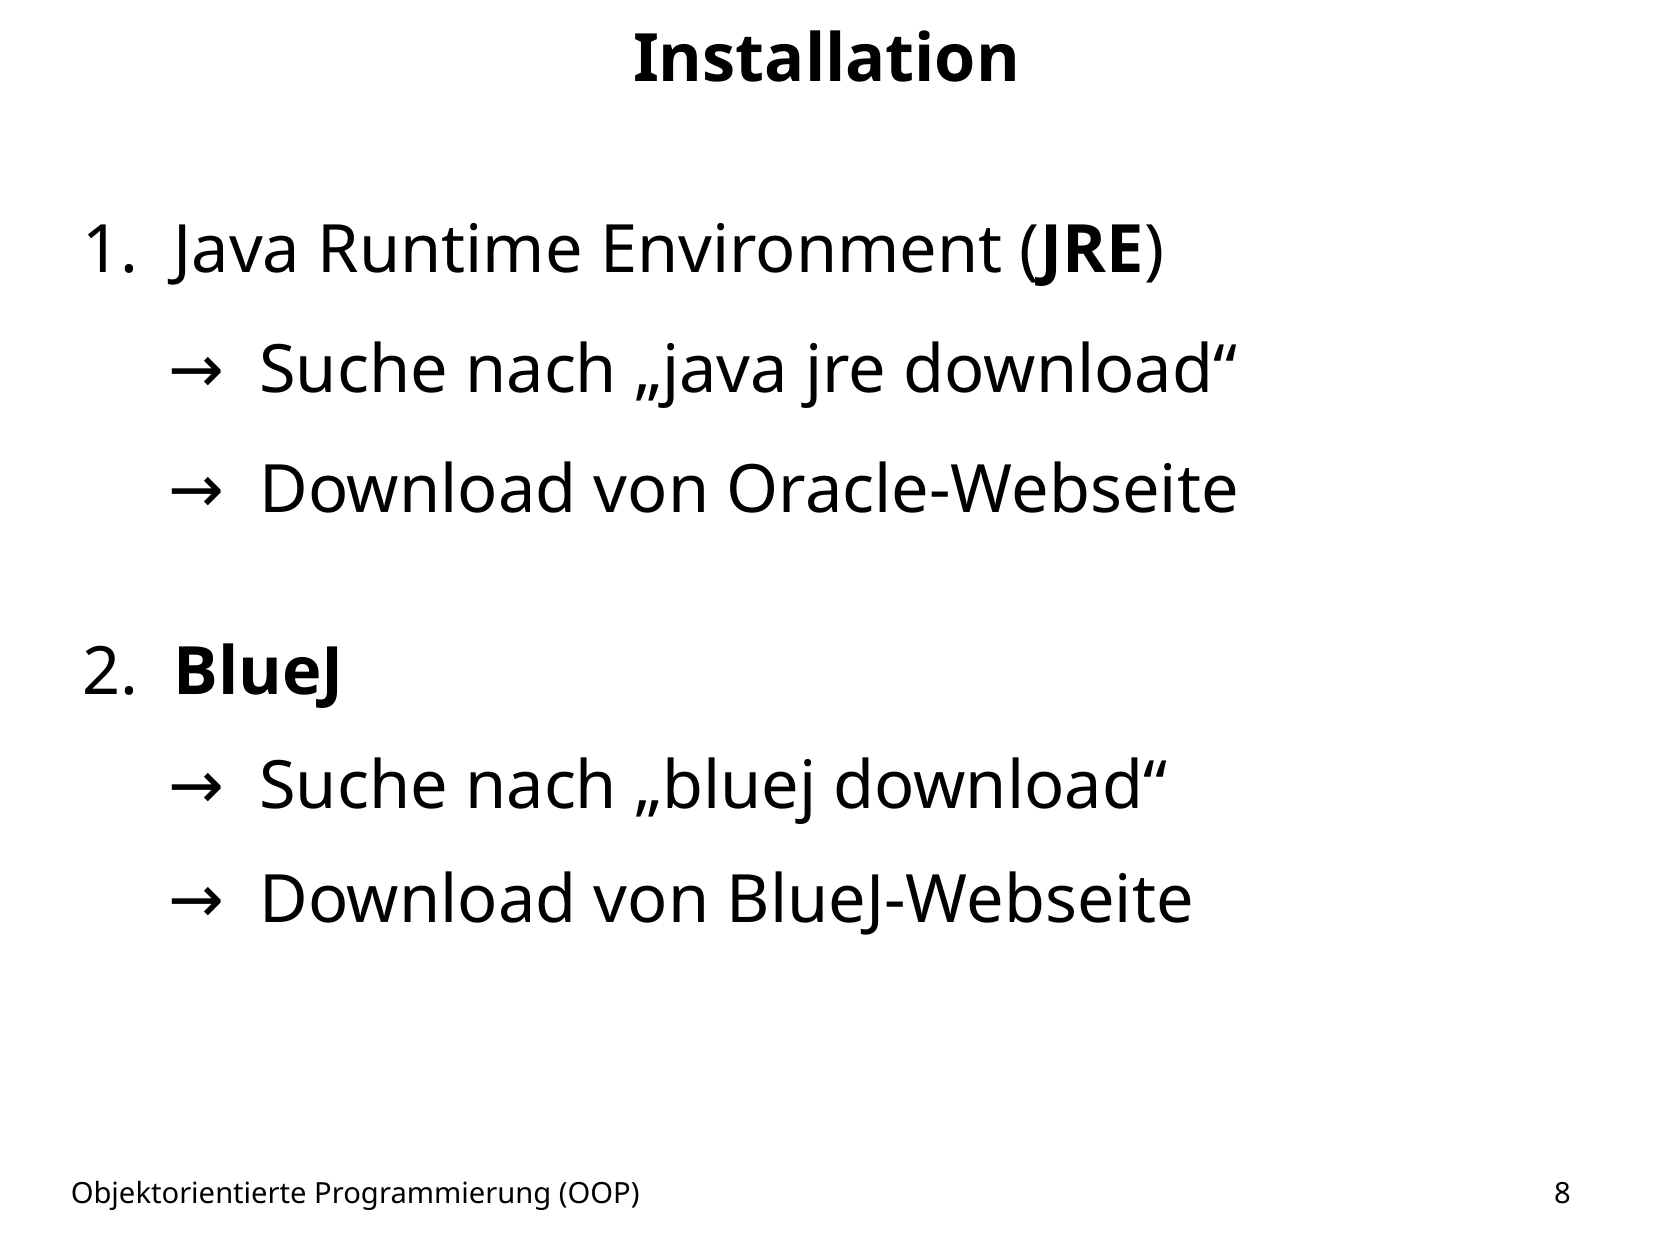

# Installation
1. Java Runtime Environment (JRE)
 → Suche nach „java jre download“
 → Download von Oracle-Webseite
2. BlueJ
 → Suche nach „bluej download“
 → Download von BlueJ-Webseite
Objektorientierte Programmierung (OOP)
8